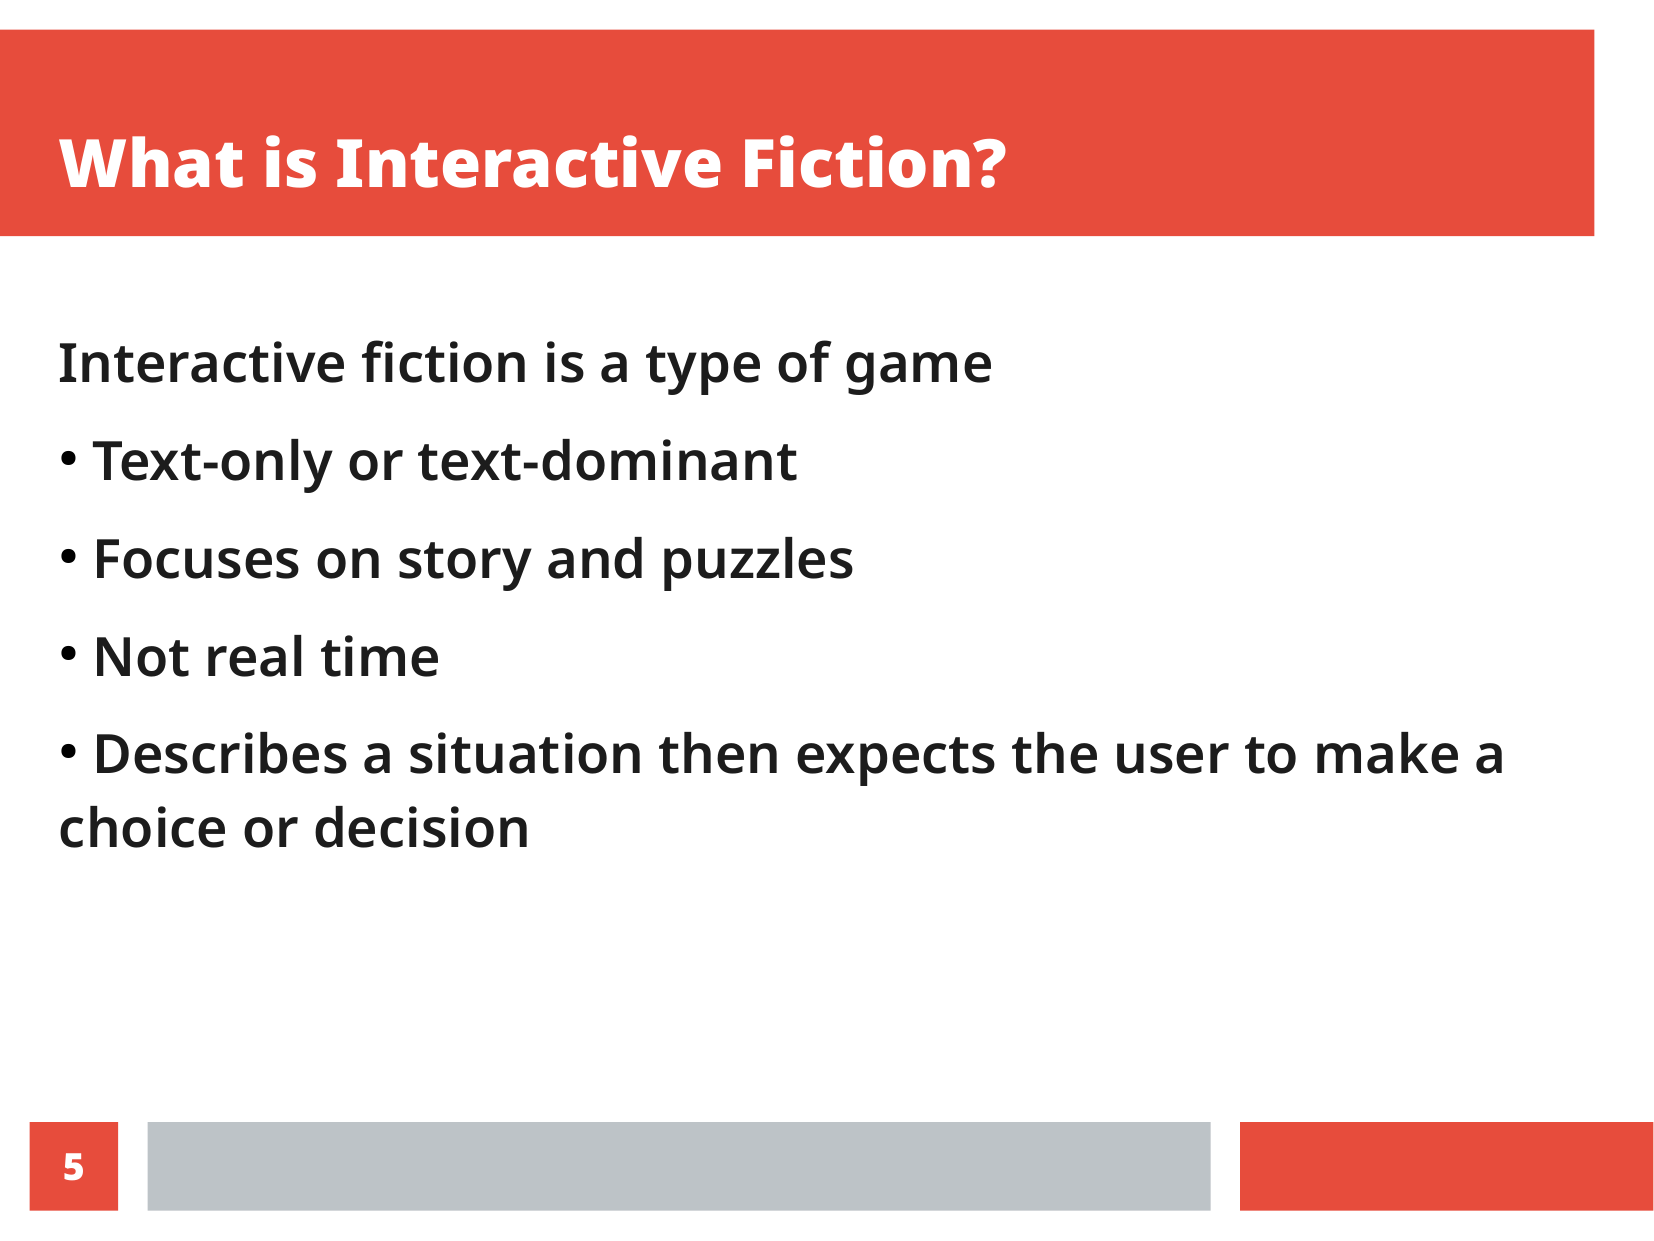

# What is Interactive Fiction?
Interactive fiction is a type of game
 Text-only or text-dominant
 Focuses on story and puzzles
 Not real time
 Describes a situation then expects the user to make a choice or decision
5